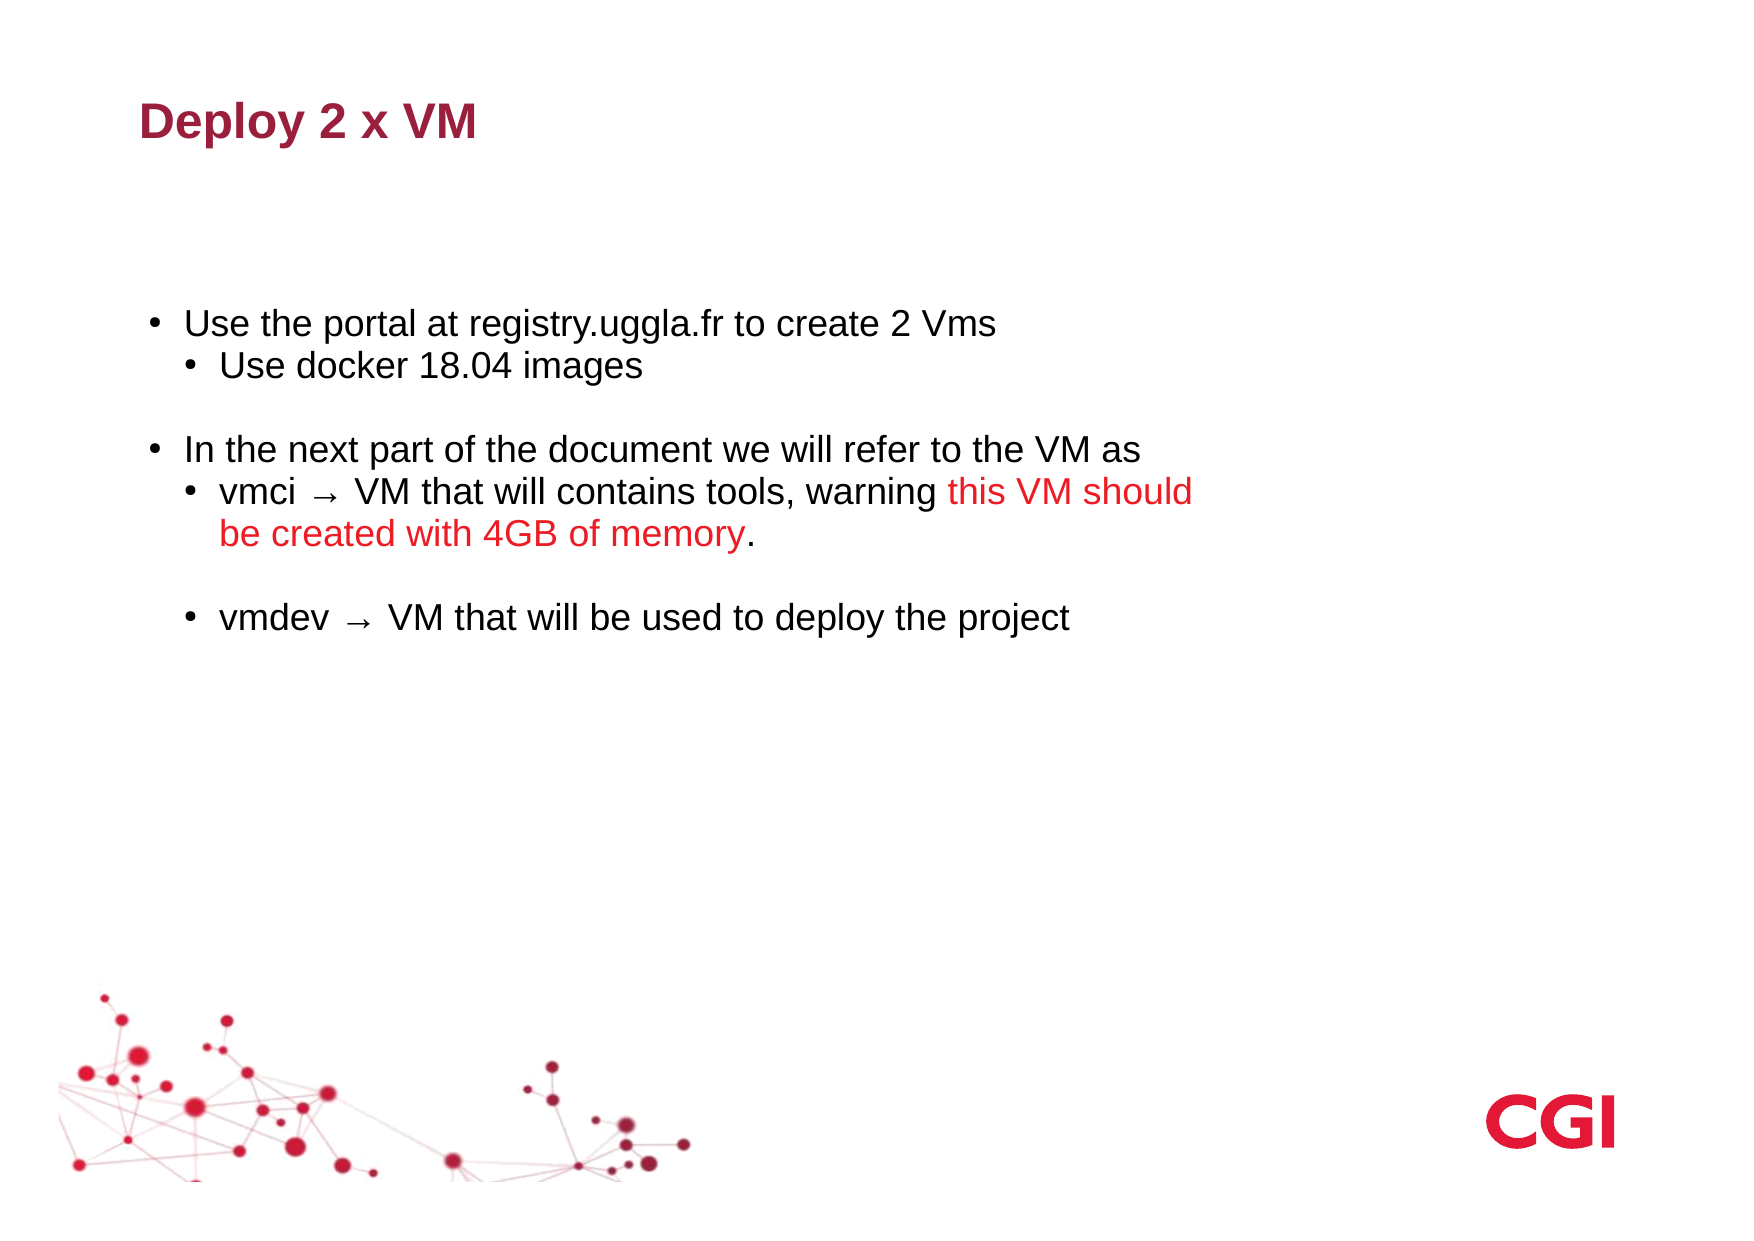

Deploy 2 x VM
Use the portal at registry.uggla.fr to create 2 Vms
Use docker 18.04 images
In the next part of the document we will refer to the VM as
vmci → VM that will contains tools, warning this VM should be created with 4GB of memory.
vmdev → VM that will be used to deploy the project